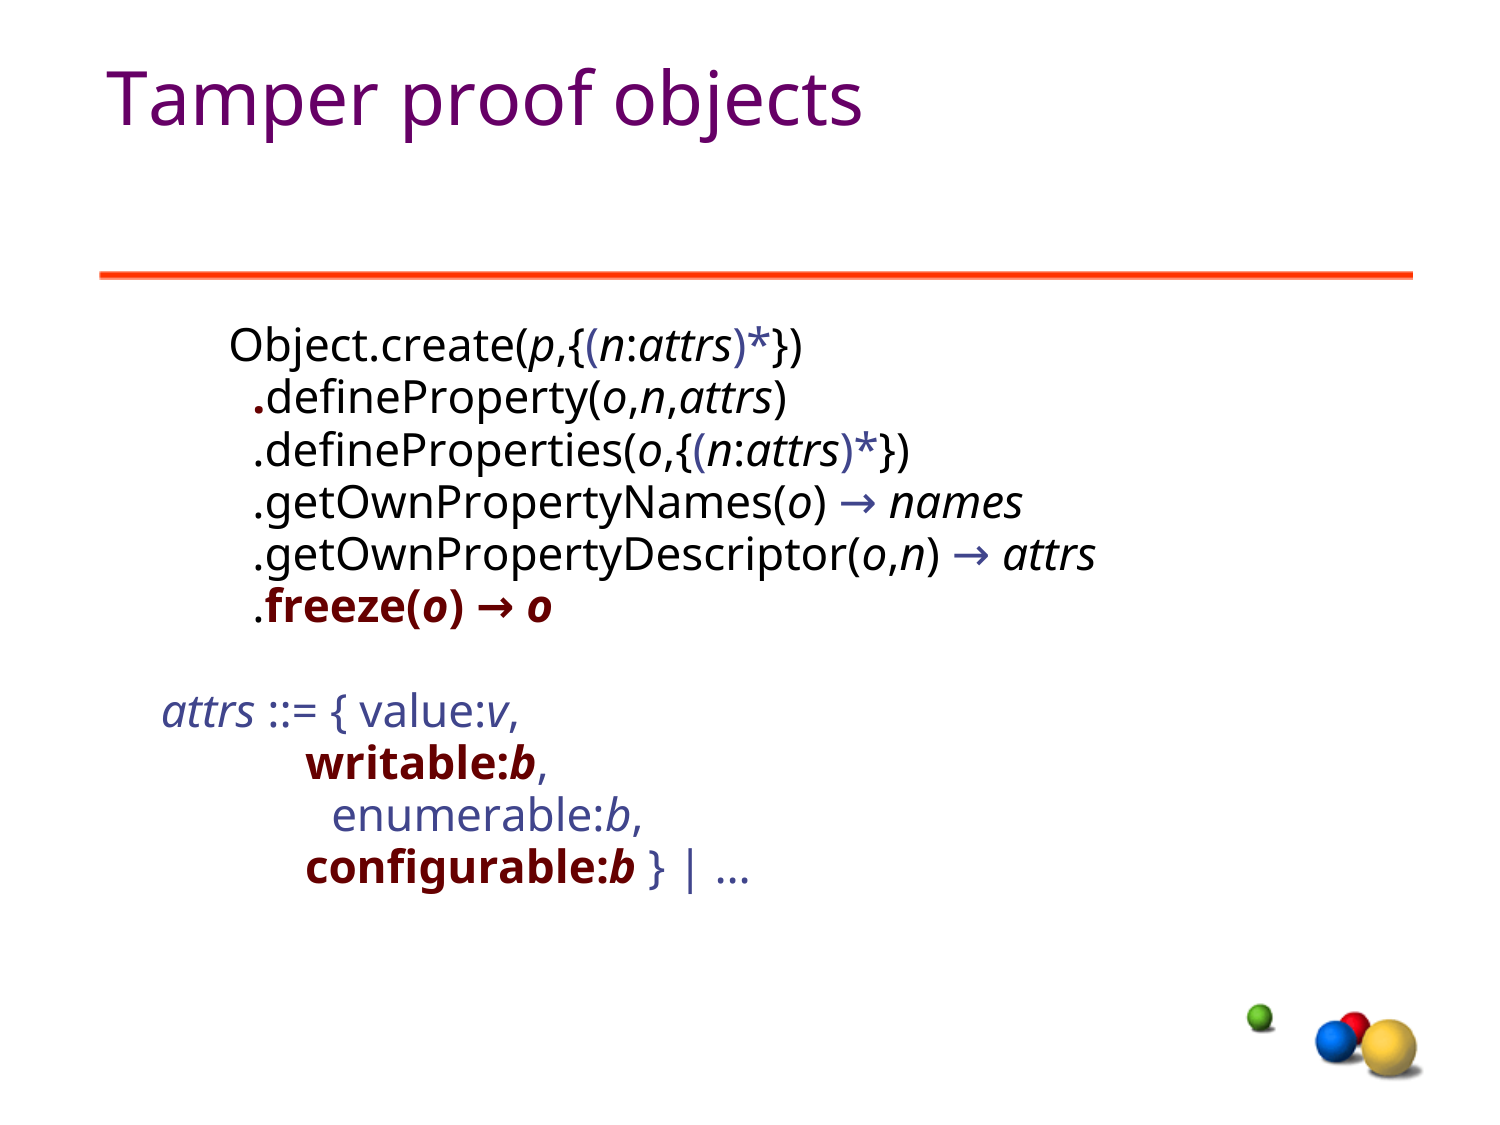

# Tamper proof objects
Object.create(p,{(n:attrs)*})
  .defineProperty(o,n,attrs)
  .defineProperties(o,{(n:attrs)*})
  .getOwnPropertyNames(o) → names
  .getOwnPropertyDescriptor(o,n) → attrs
  .freeze(o) → o
attrs ::= { value:v,
 writable:b,
      enumerable:b,
 configurable:b } | …